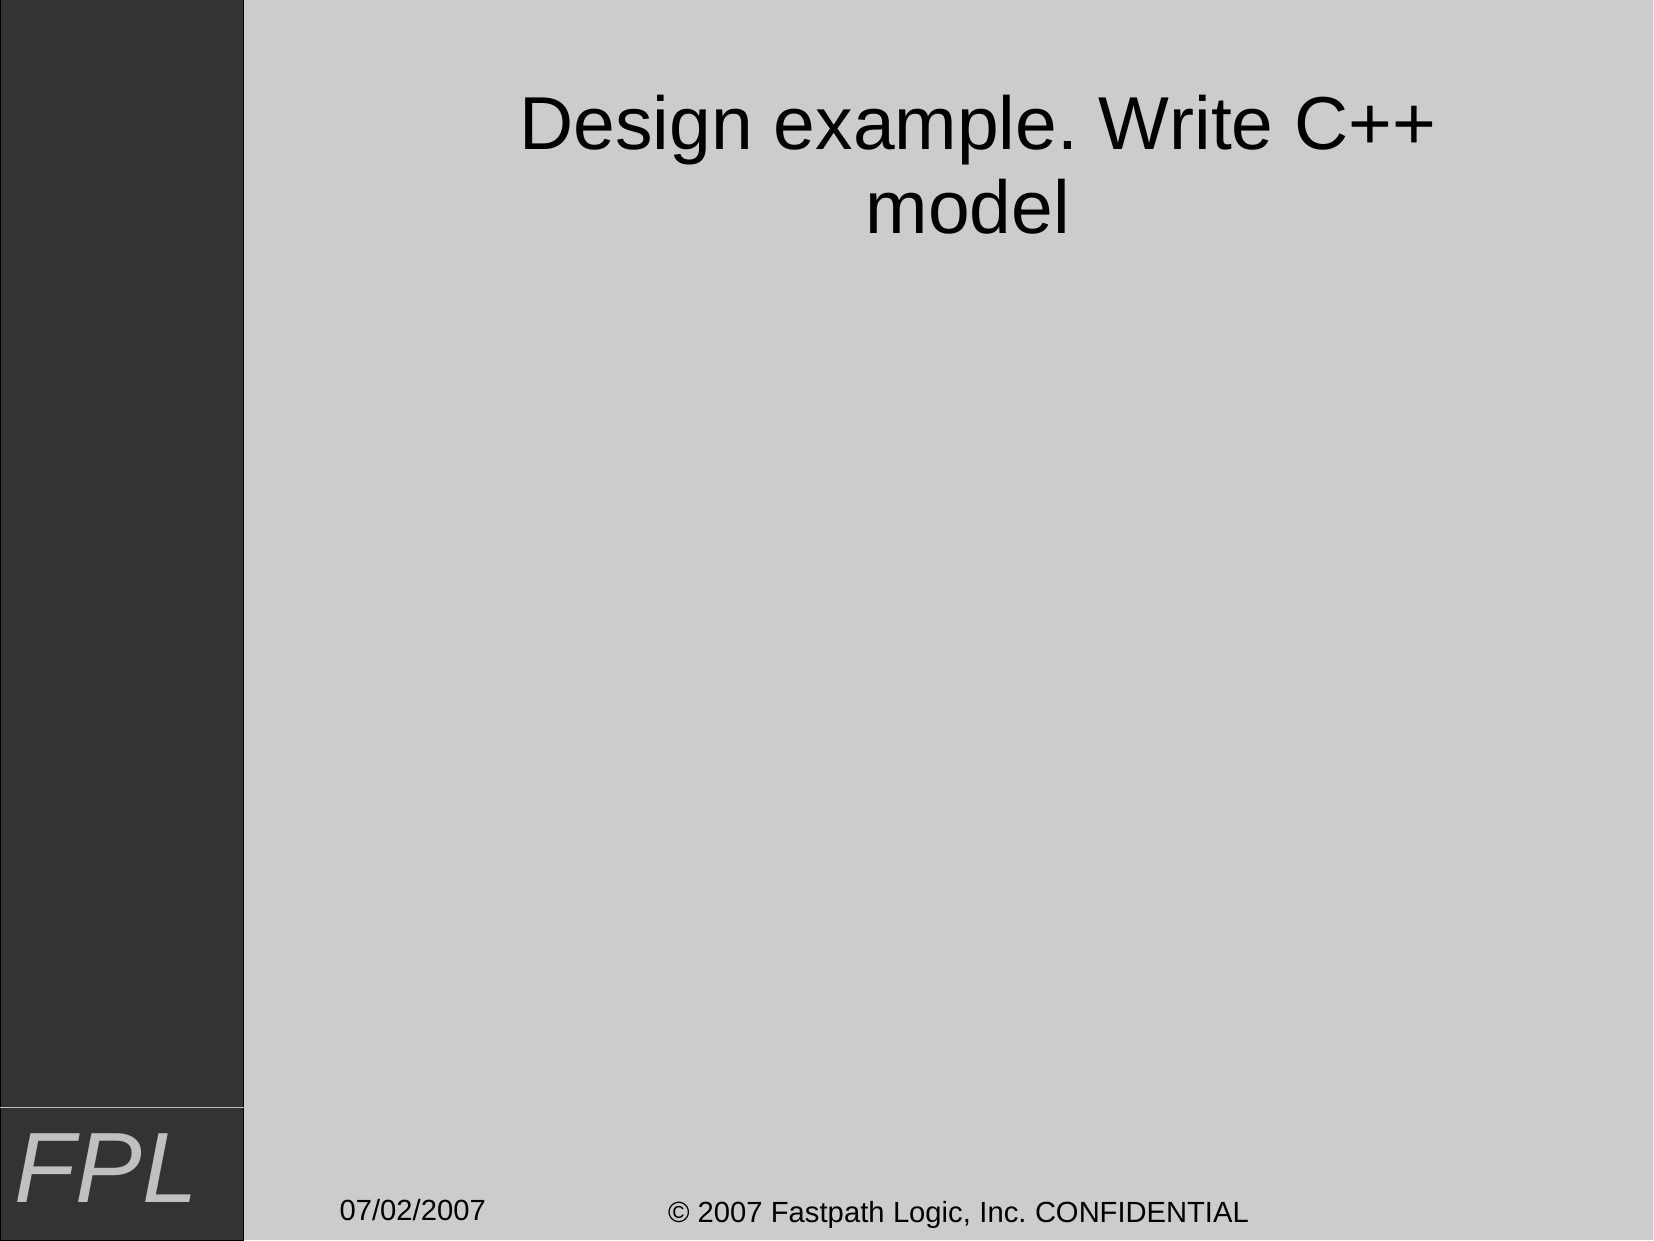

# Design example. Write C++ model
07/02/2007
© 2007 FASTPATH LOGIC INC.